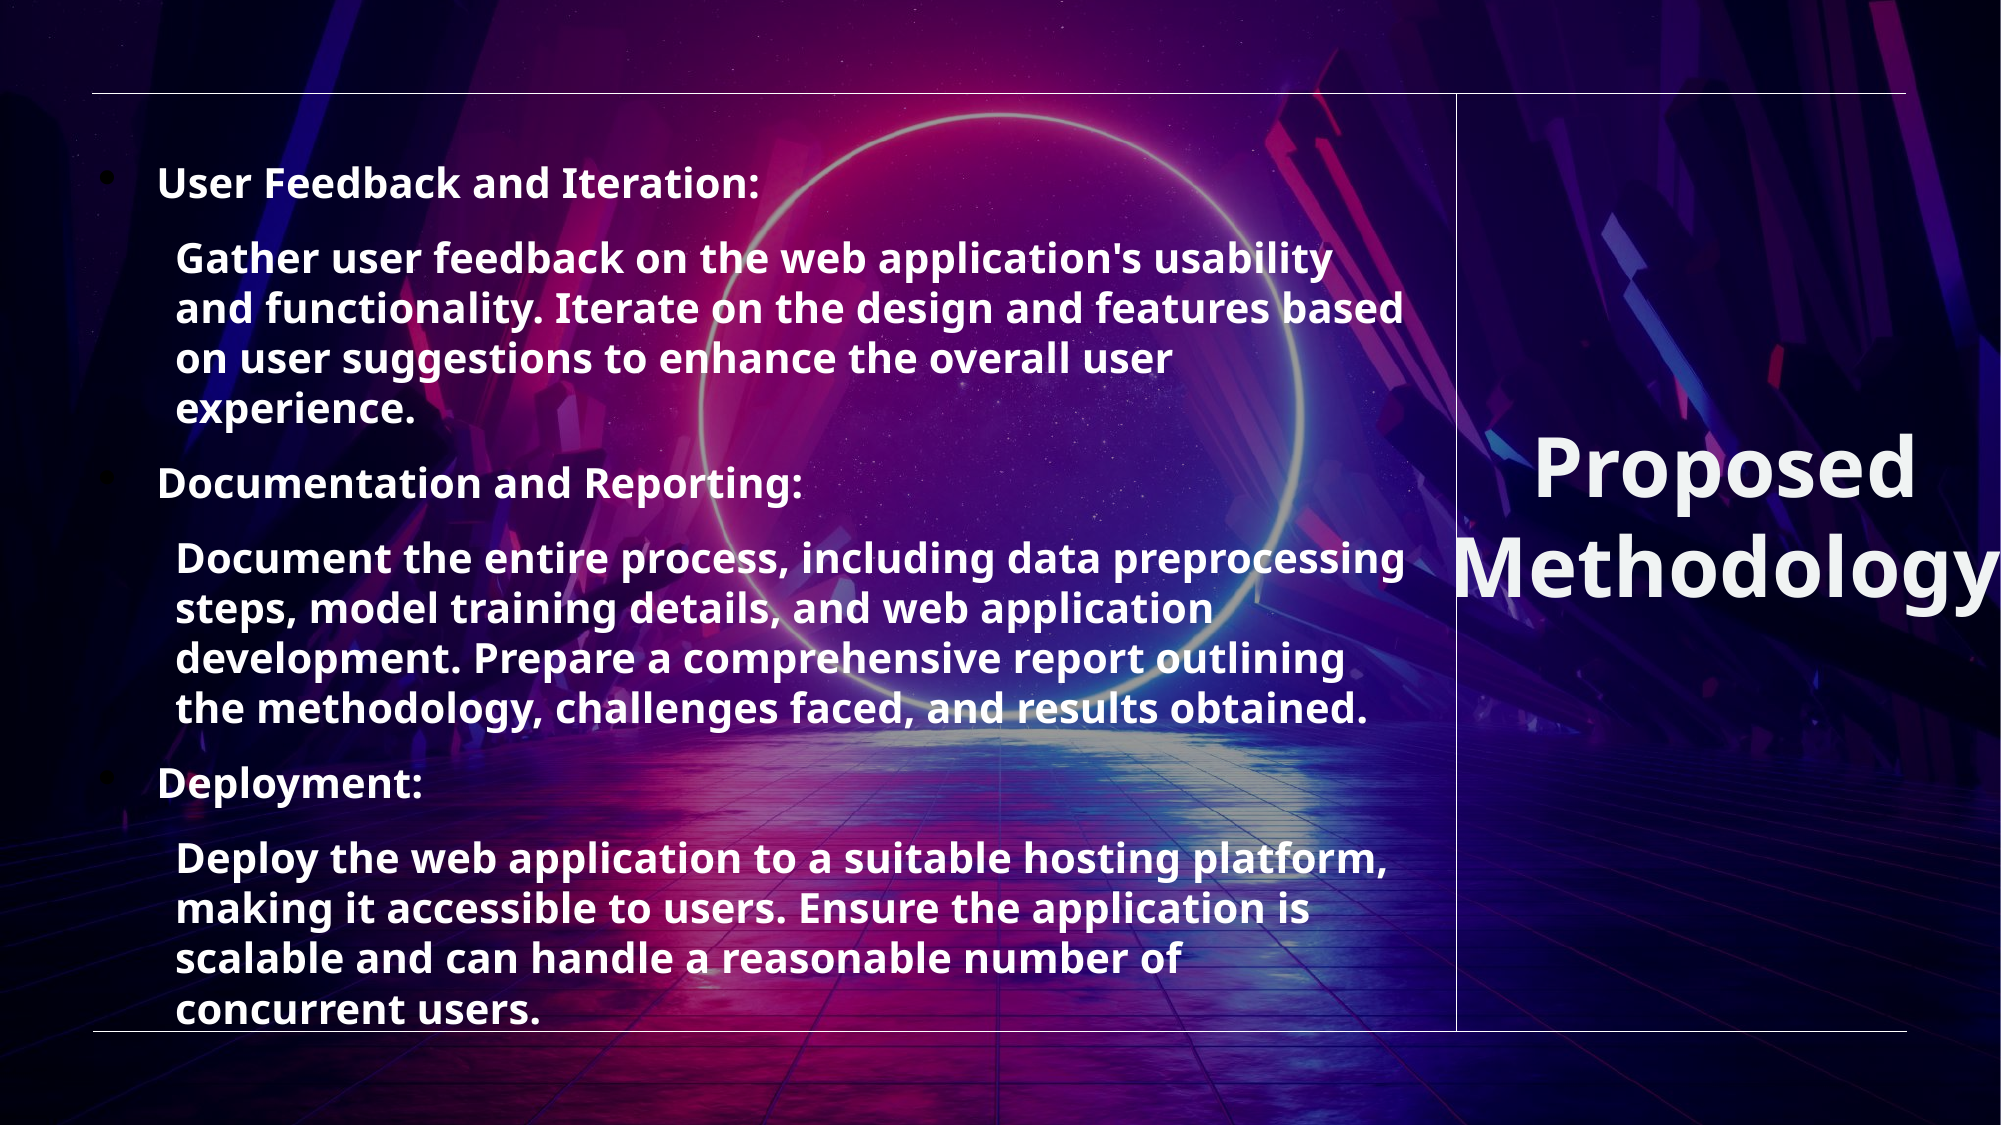

User Feedback and Iteration:
Gather user feedback on the web application's usability and functionality. Iterate on the design and features based on user suggestions to enhance the overall user experience.
Documentation and Reporting:
Document the entire process, including data preprocessing steps, model training details, and web application development. Prepare a comprehensive report outlining the methodology, challenges faced, and results obtained.
Deployment:
Deploy the web application to a suitable hosting platform, making it accessible to users. Ensure the application is scalable and can handle a reasonable number of concurrent users.
Proposed Methodology